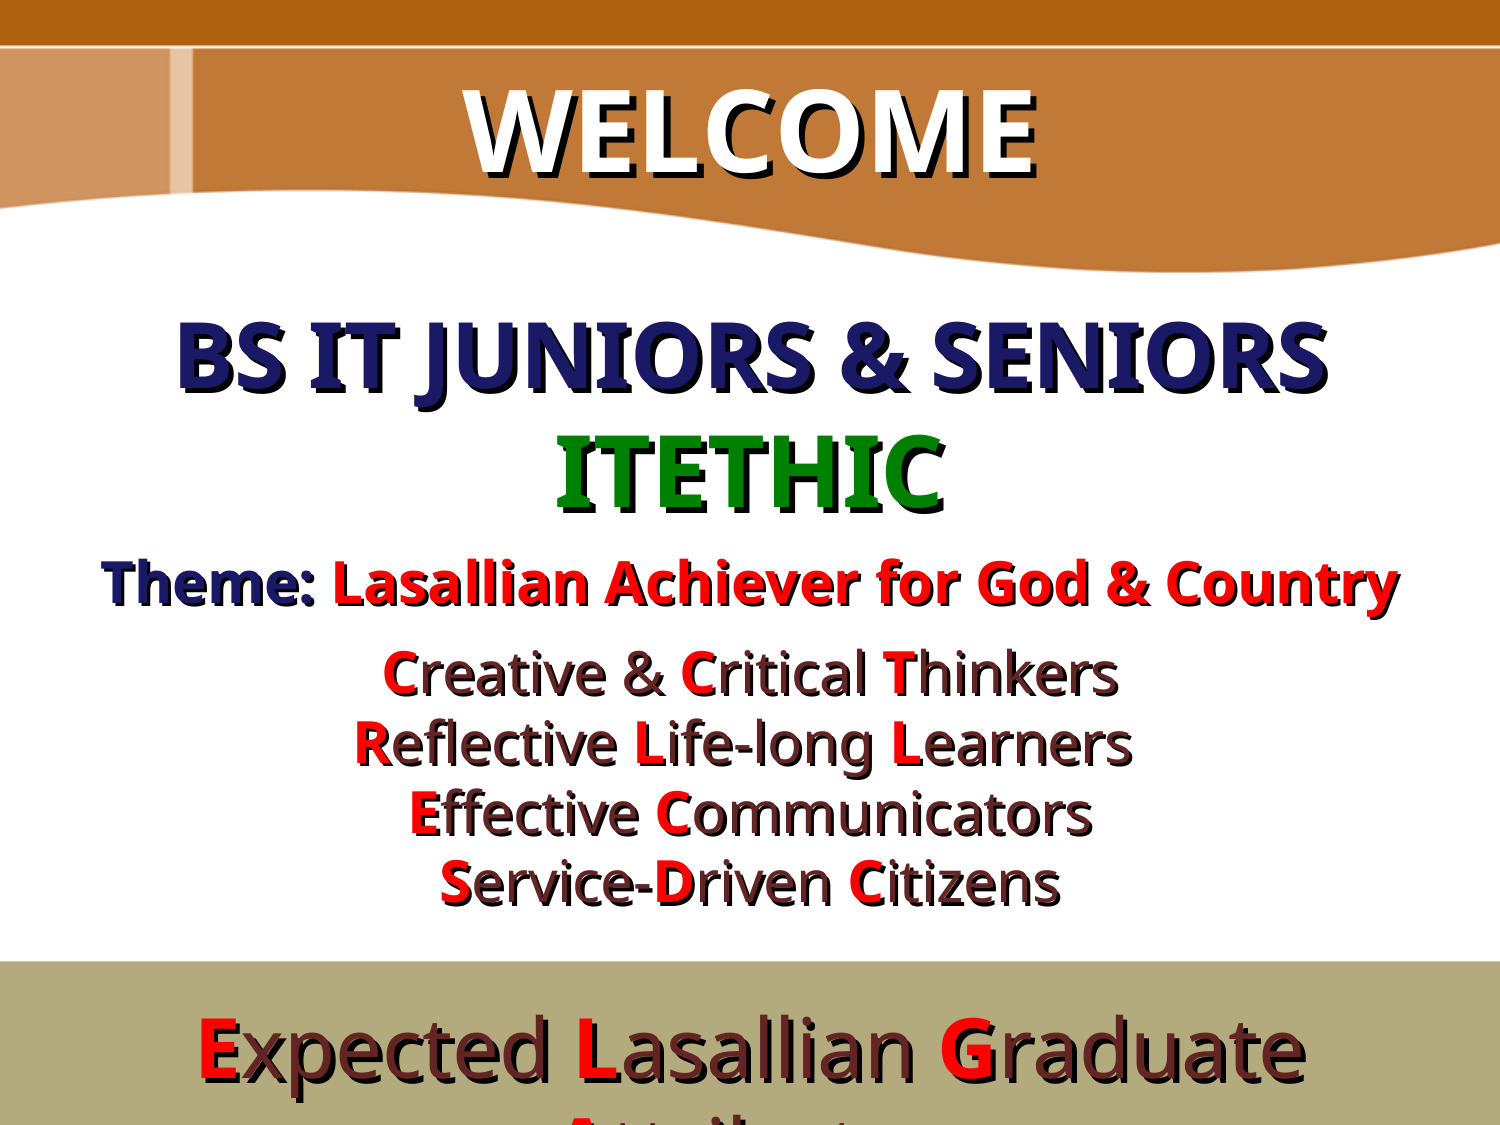

WELCOME
BS IT JUNIORS & SENIORS
# 6
ITETHIC
Theme: Lasallian Achiever for God & Country
Creative & Critical Thinkers
Reflective Life-long Learners
Effective Communicators
Service-Driven Citizens
Expected Lasallian Graduate Attributes